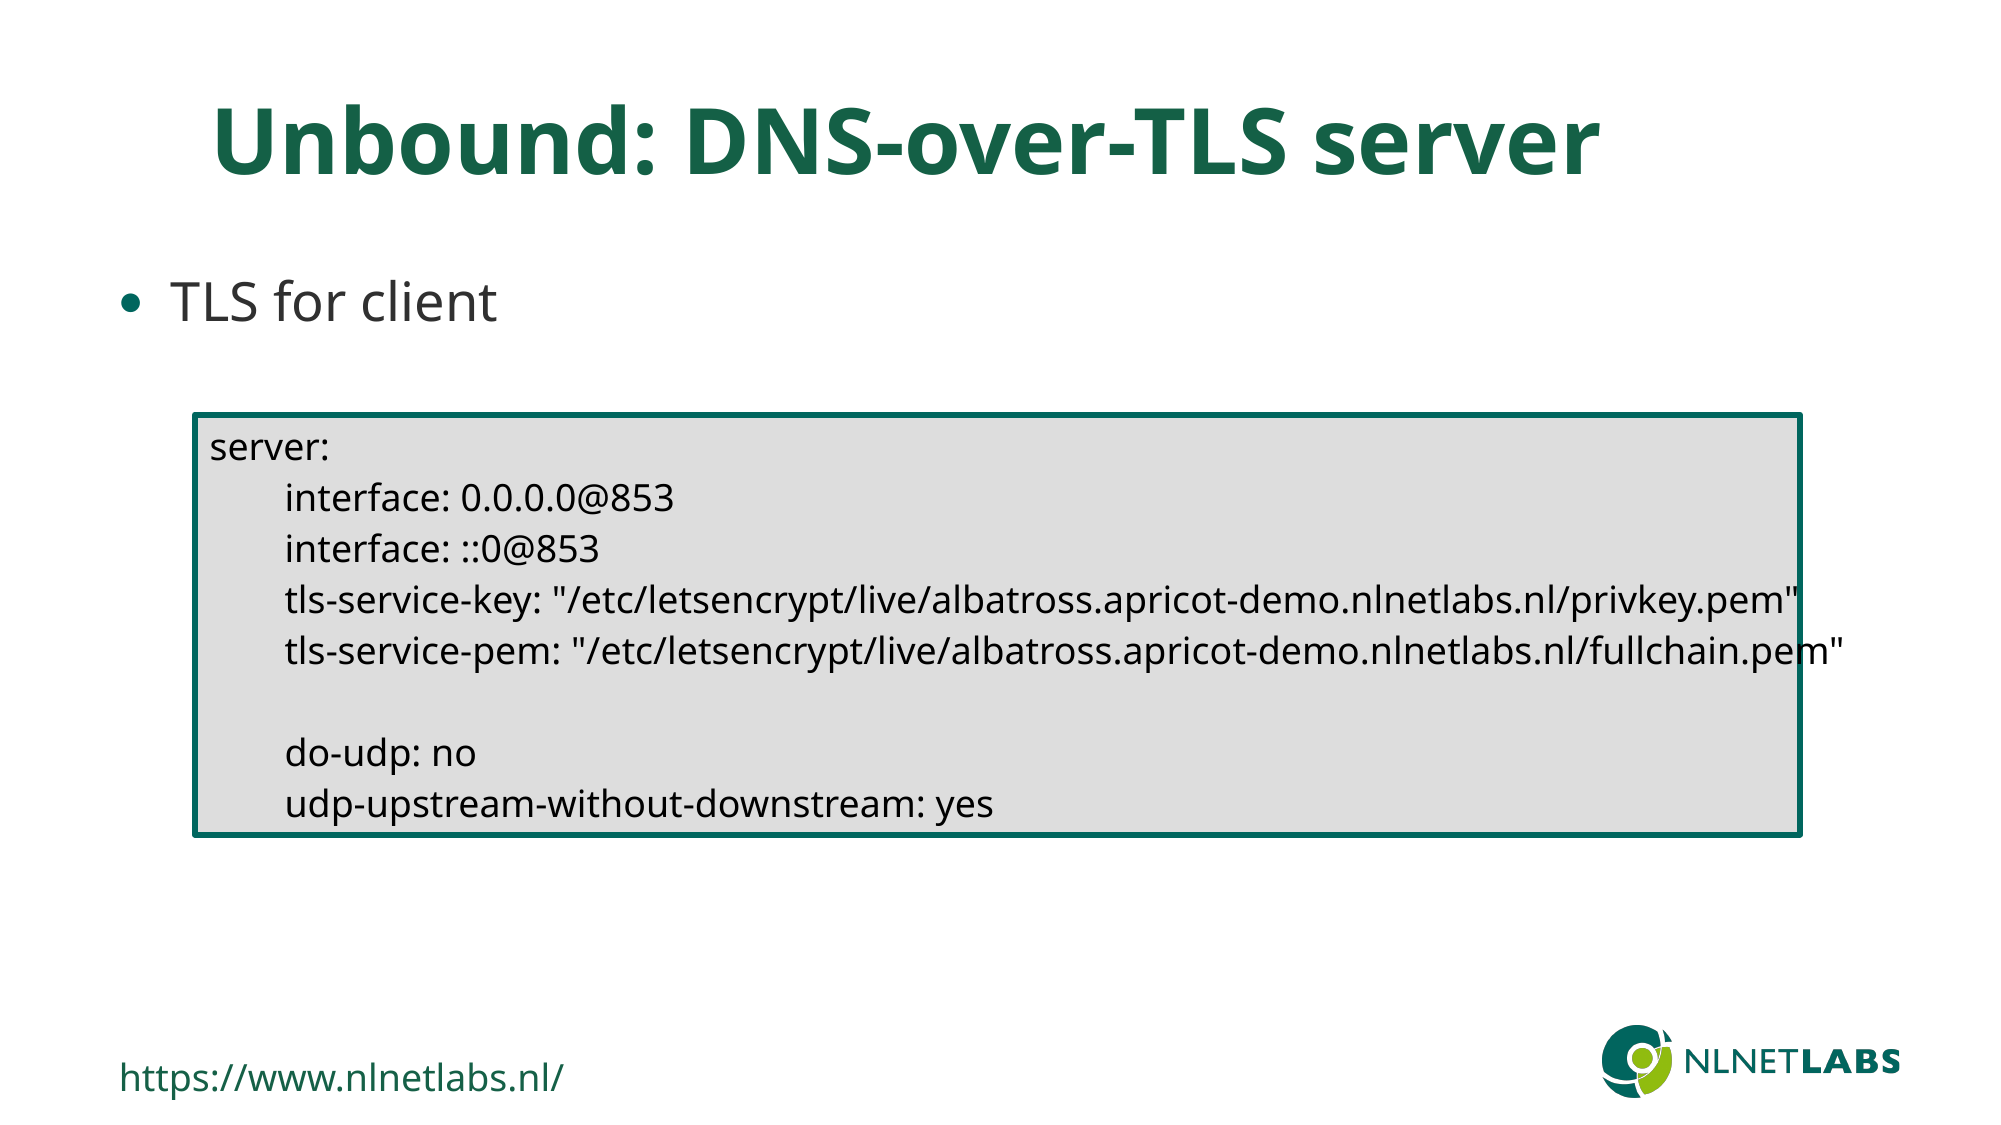

# Unbound: DNS-over-TLS server
TLS for client
server:
	interface: 0.0.0.0@853
	interface: ::0@853
	tls-service-key: "/etc/letsencrypt/live/albatross.apricot-demo.nlnetlabs.nl/privkey.pem"
	tls-service-pem: "/etc/letsencrypt/live/albatross.apricot-demo.nlnetlabs.nl/fullchain.pem"
	do-udp: no
	udp-upstream-without-downstream: yes